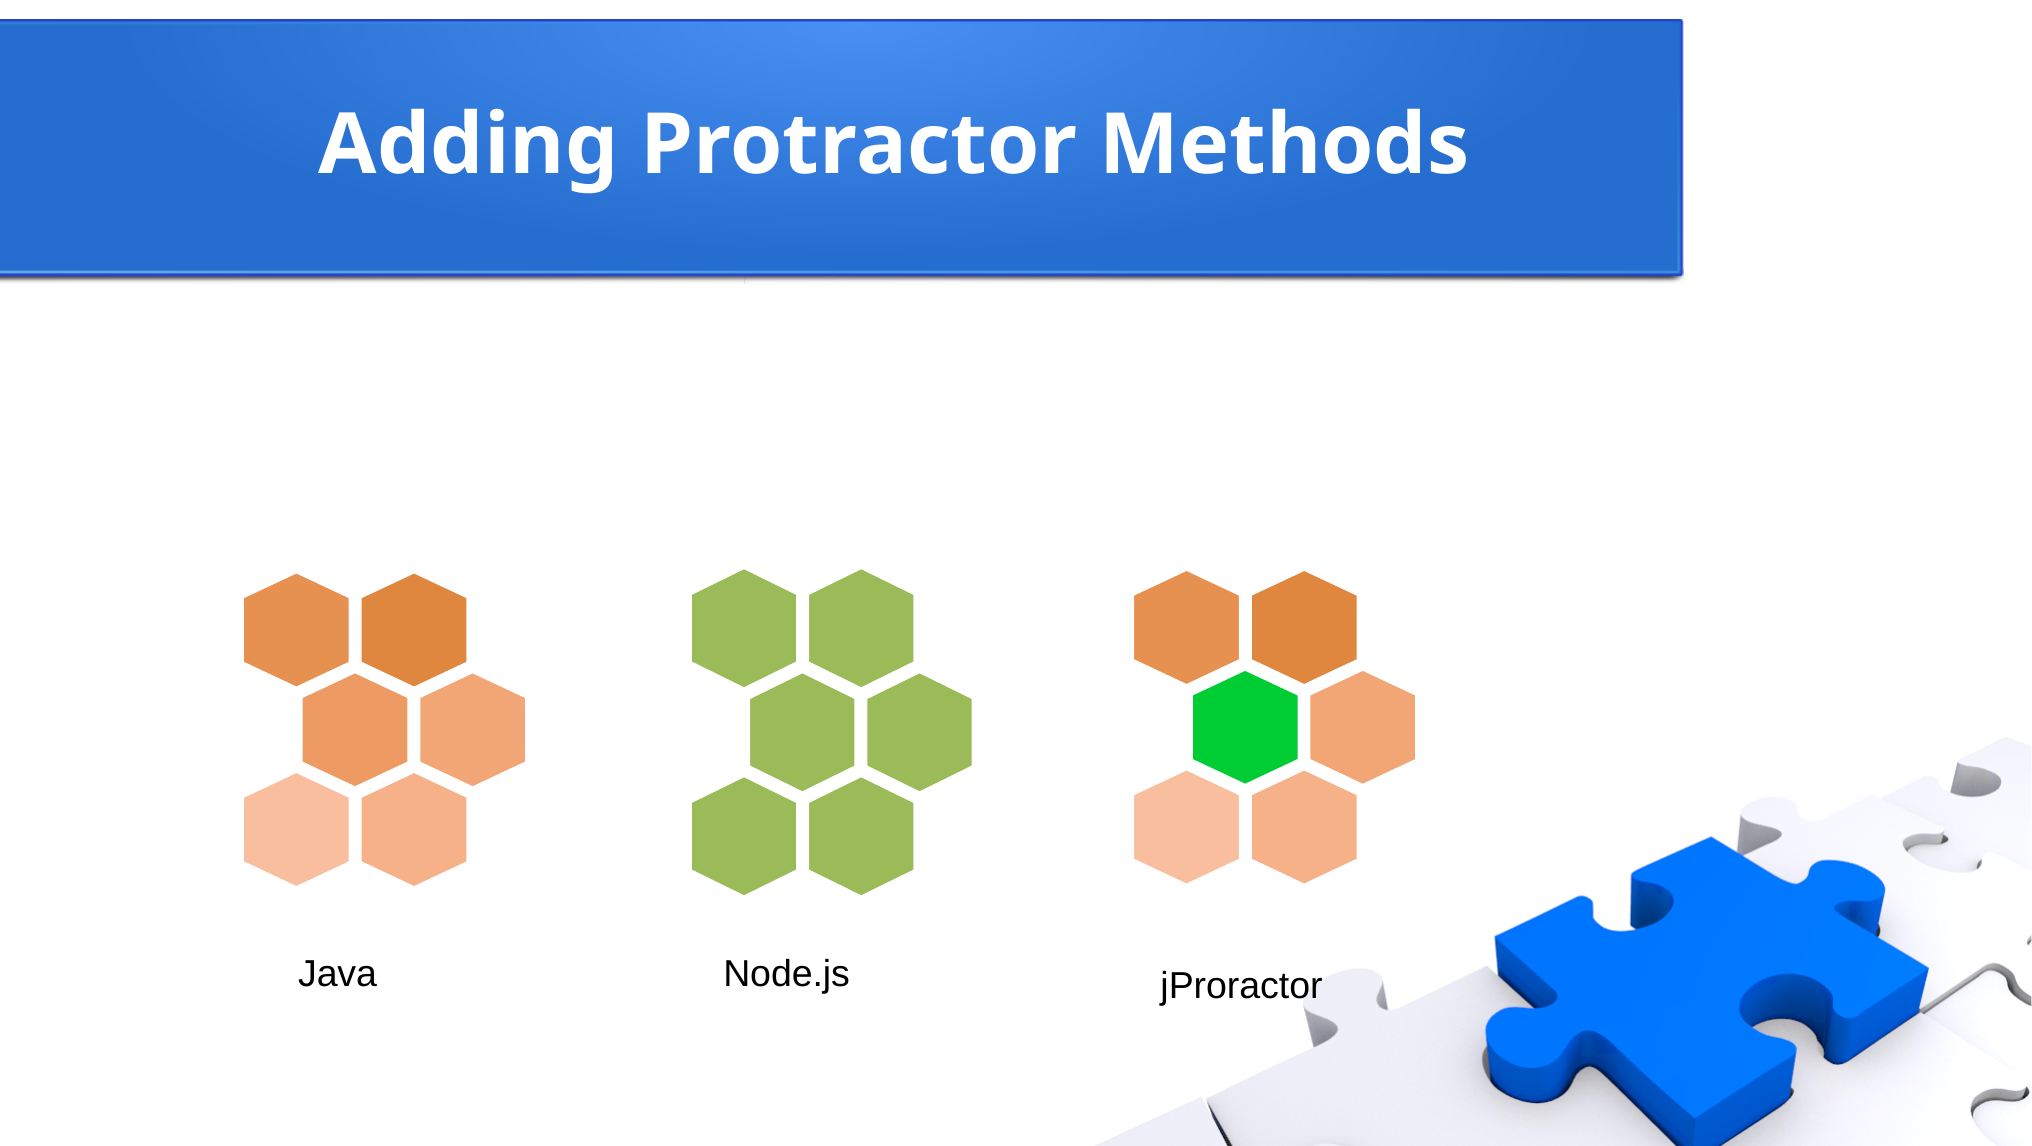

# Adding Protractor Methods
Java
Node.js
jProractor